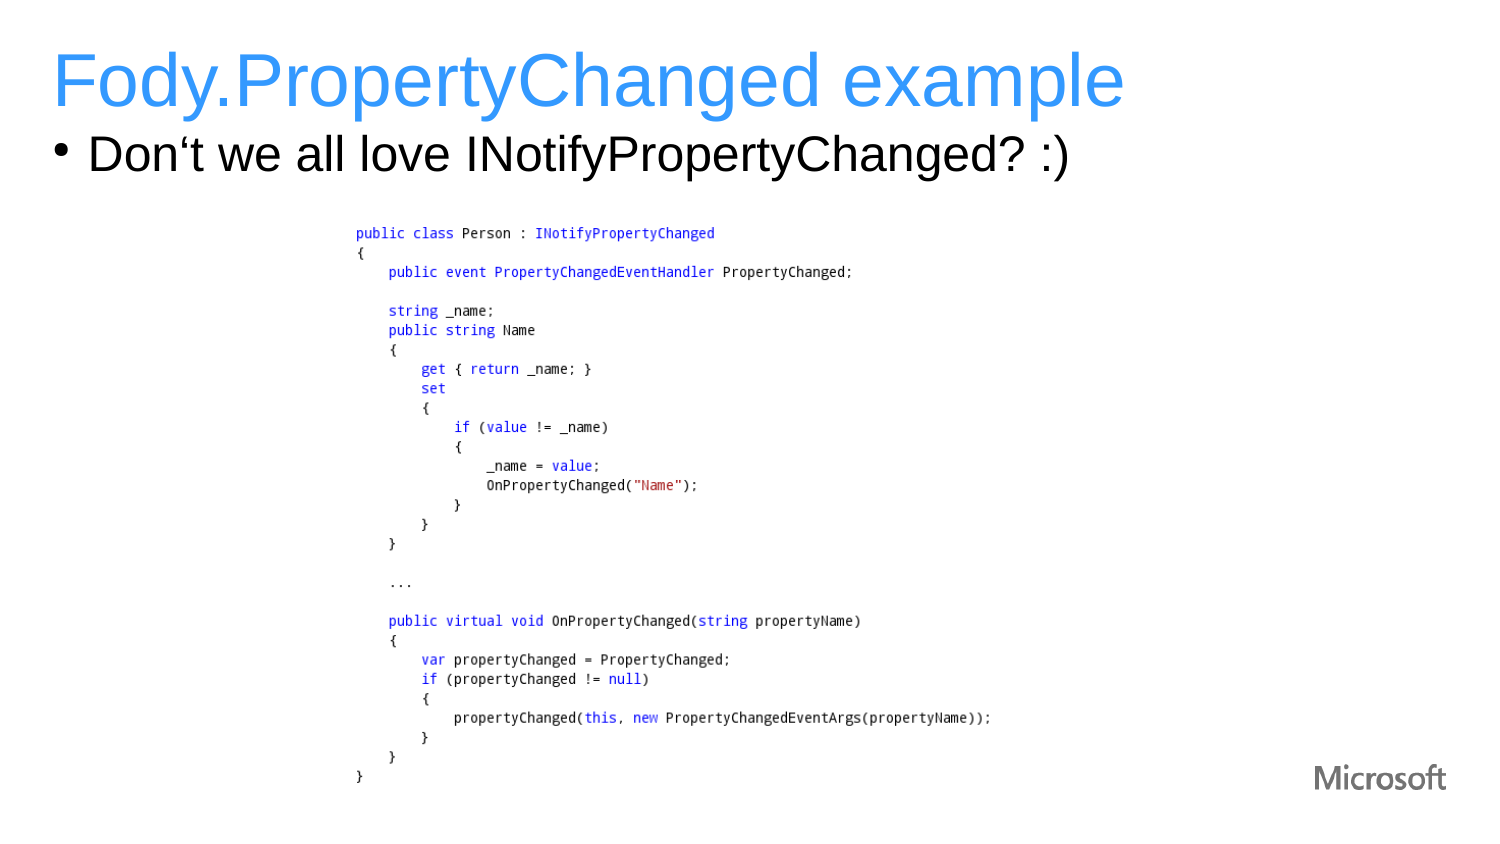

Fody.PropertyChanged example
Don‘t we all love INotifyPropertyChanged? :)